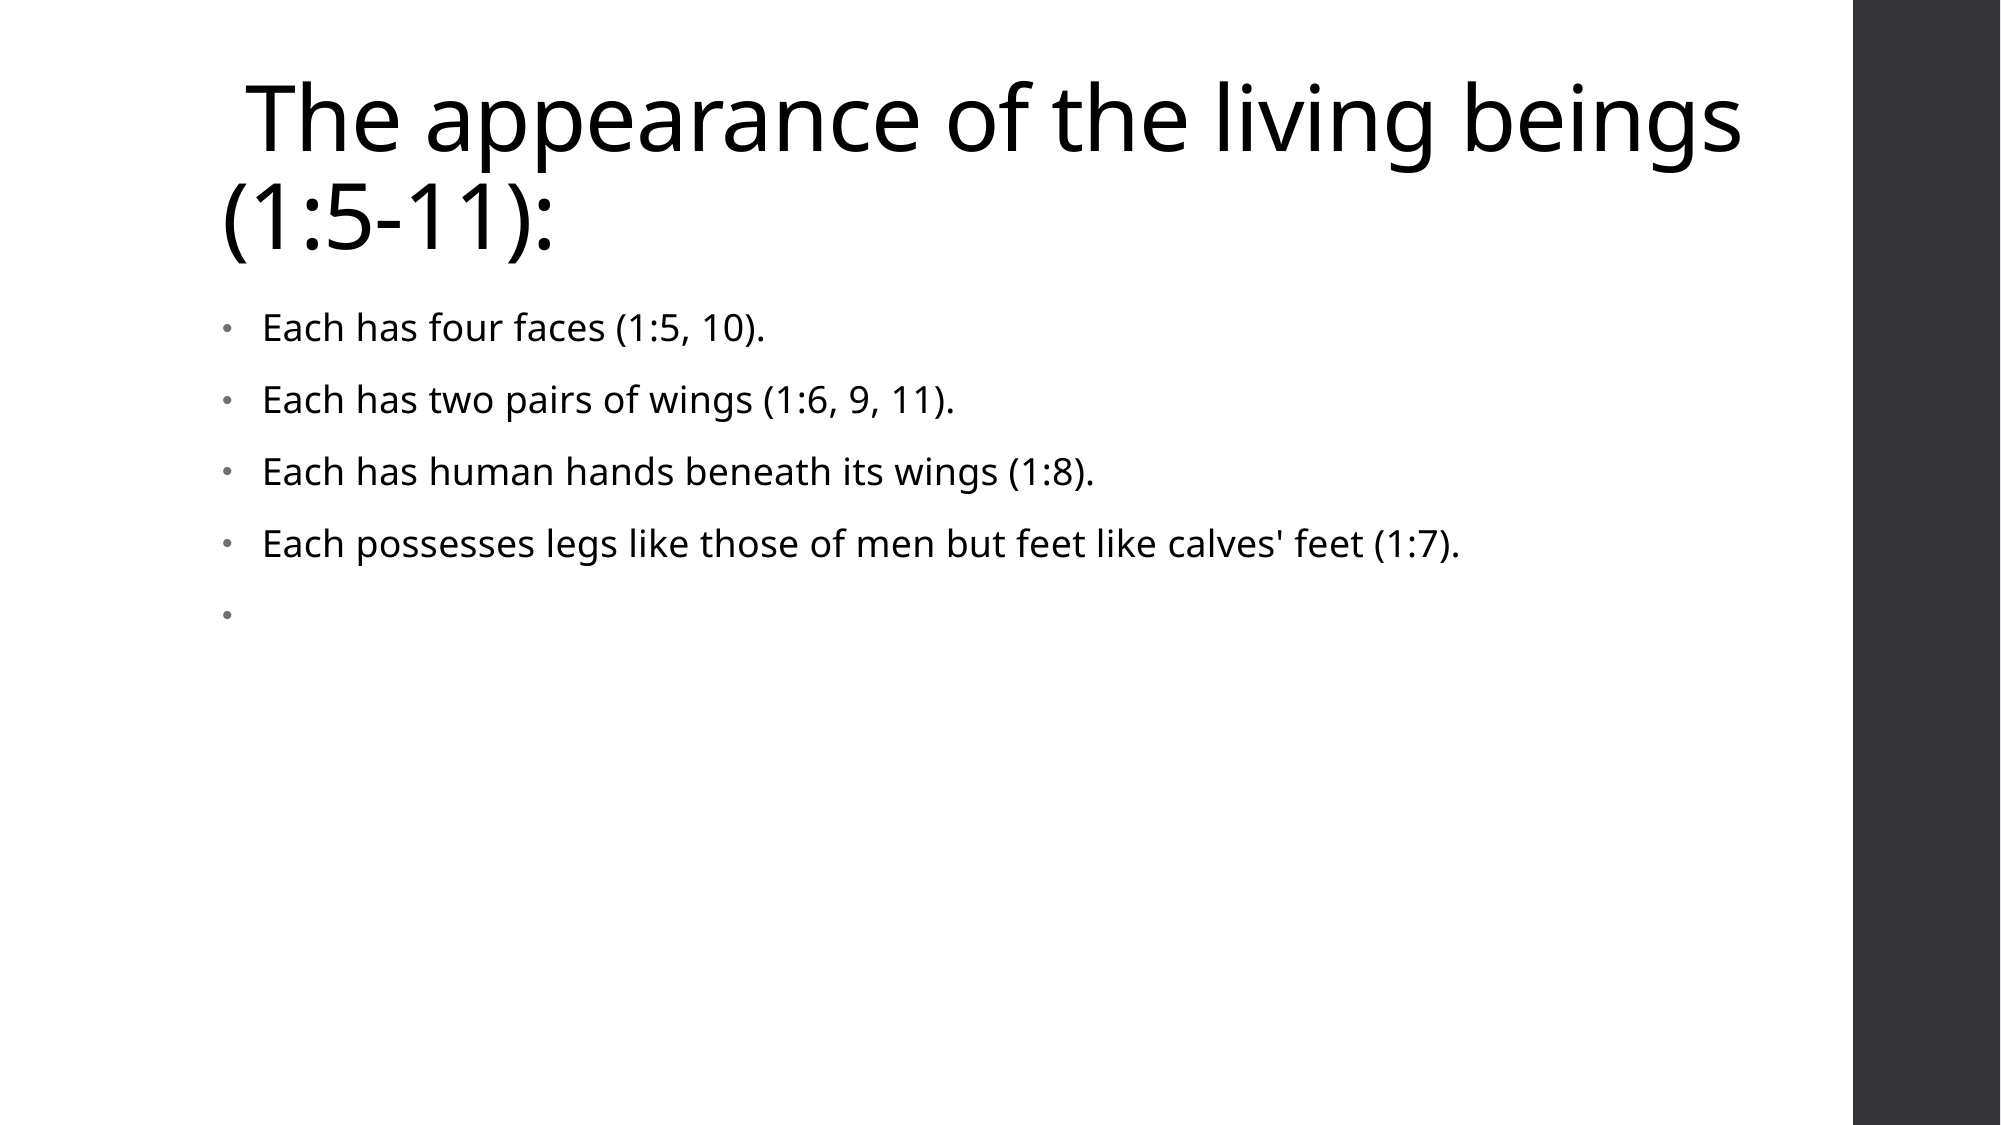

# The appearance of the living beings (1:5-11):
 Each has four faces (1:5, 10).
 Each has two pairs of wings (1:6, 9, 11).
 Each has human hands beneath its wings (1:8).
 Each possesses legs like those of men but feet like calves' feet (1:7).